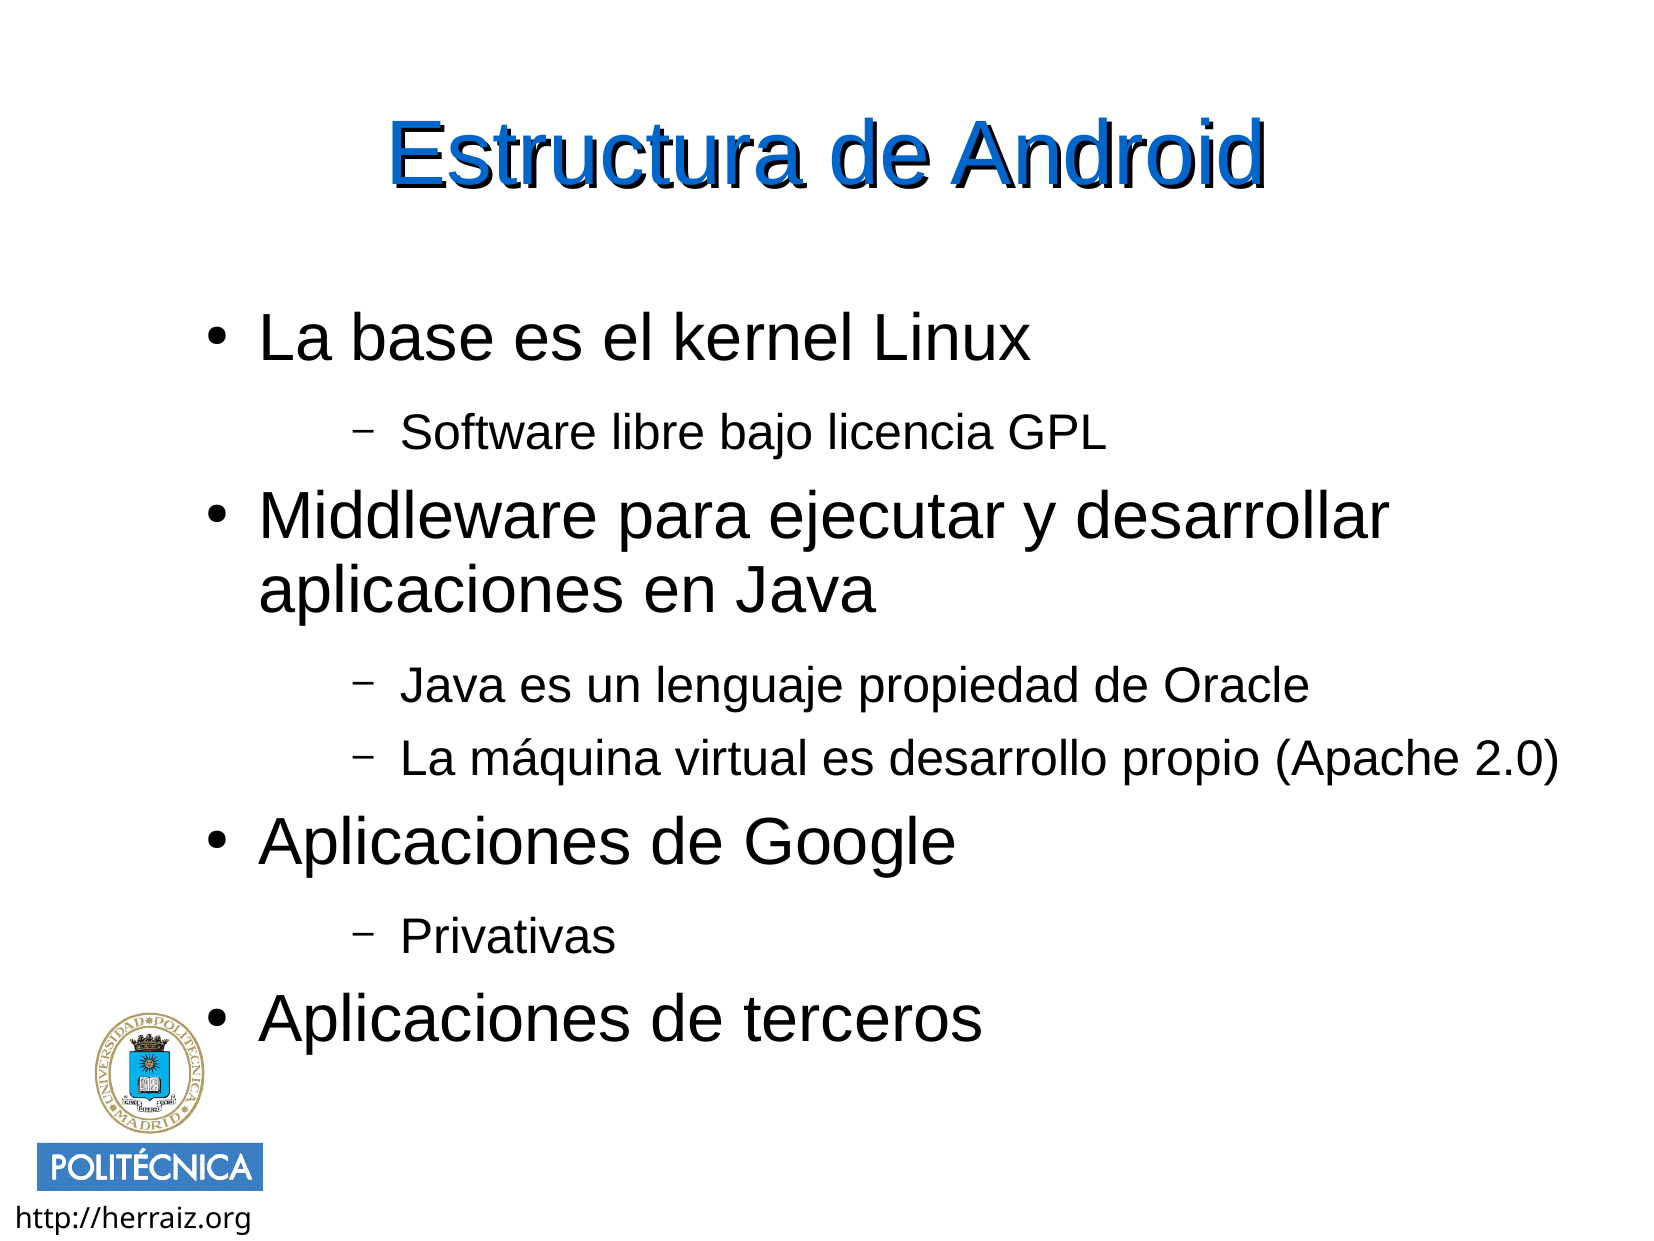

# Estructura de Android
La base es el kernel Linux
Software libre bajo licencia GPL
Middleware para ejecutar y desarrollar aplicaciones en Java
Java es un lenguaje propiedad de Oracle
La máquina virtual es desarrollo propio (Apache 2.0)
Aplicaciones de Google
Privativas
Aplicaciones de terceros